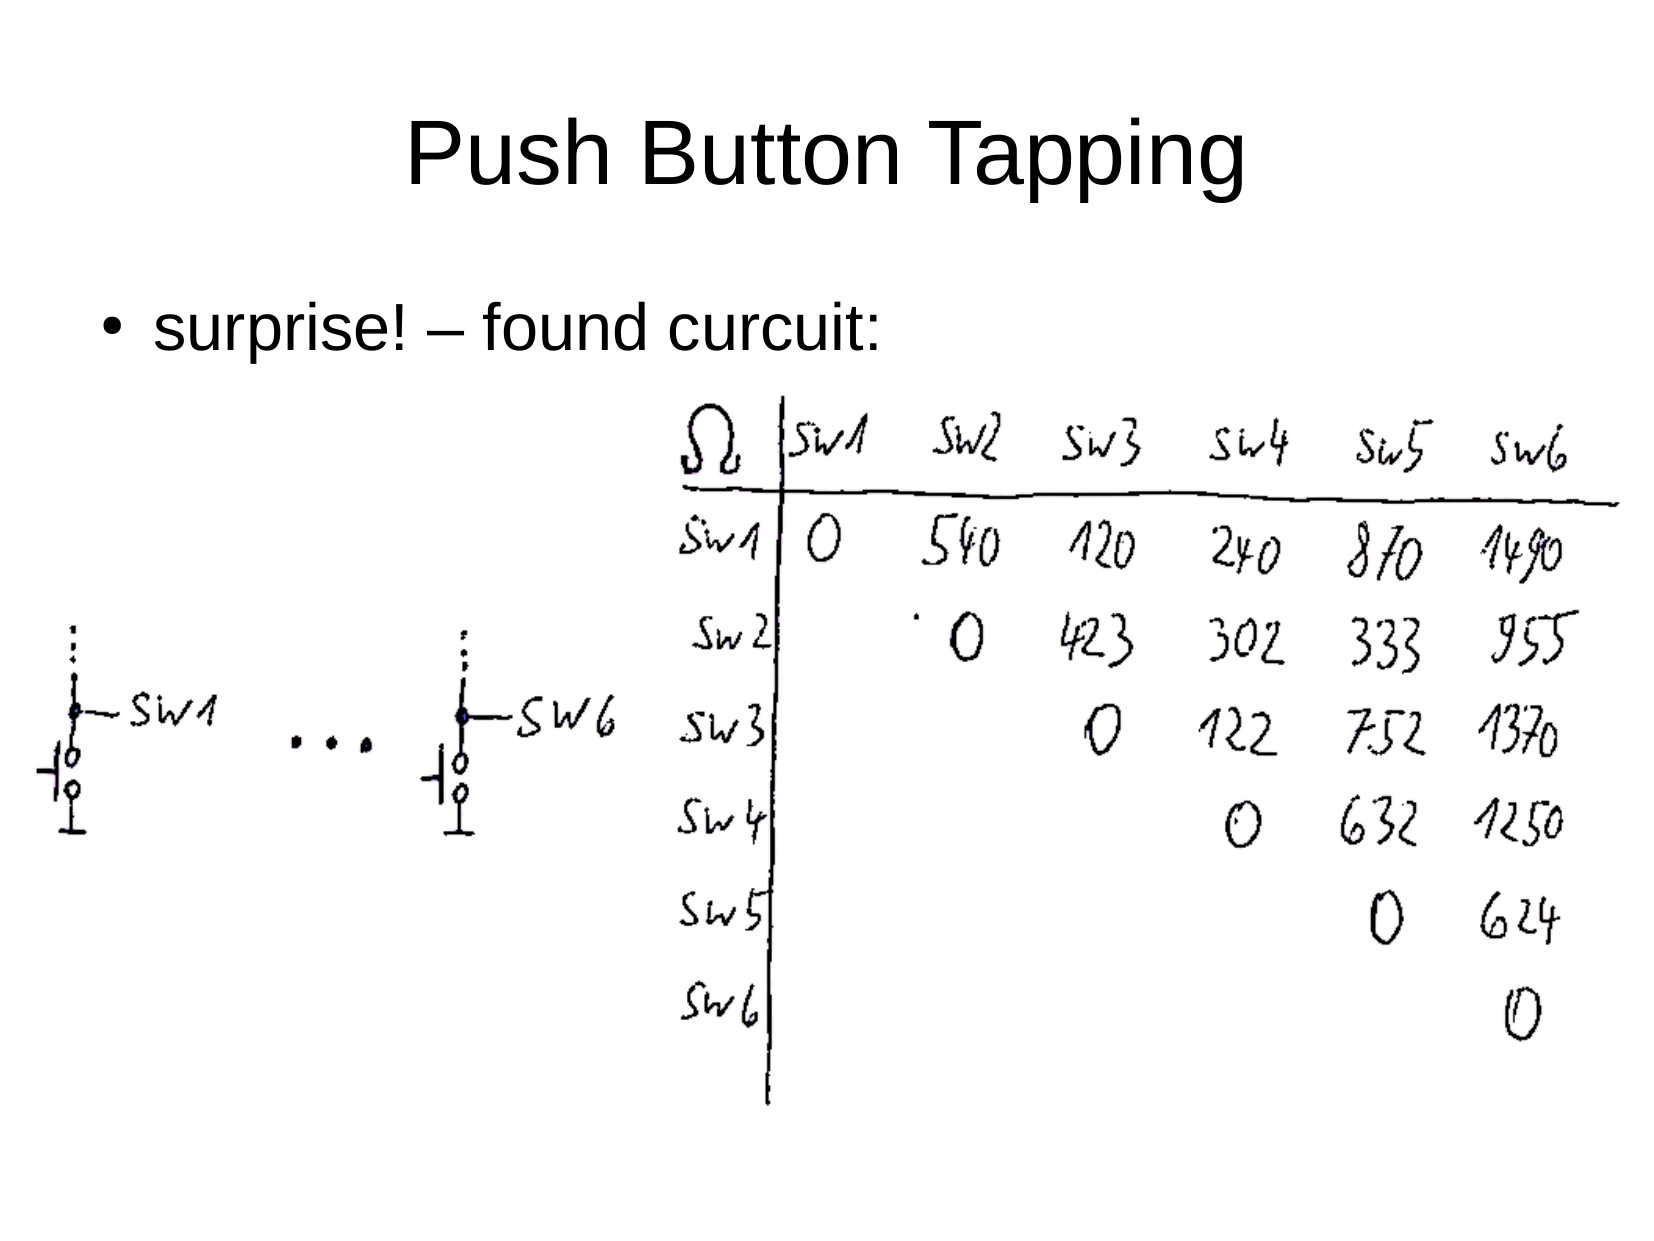

# Push Button Tapping
surprise! – found curcuit: